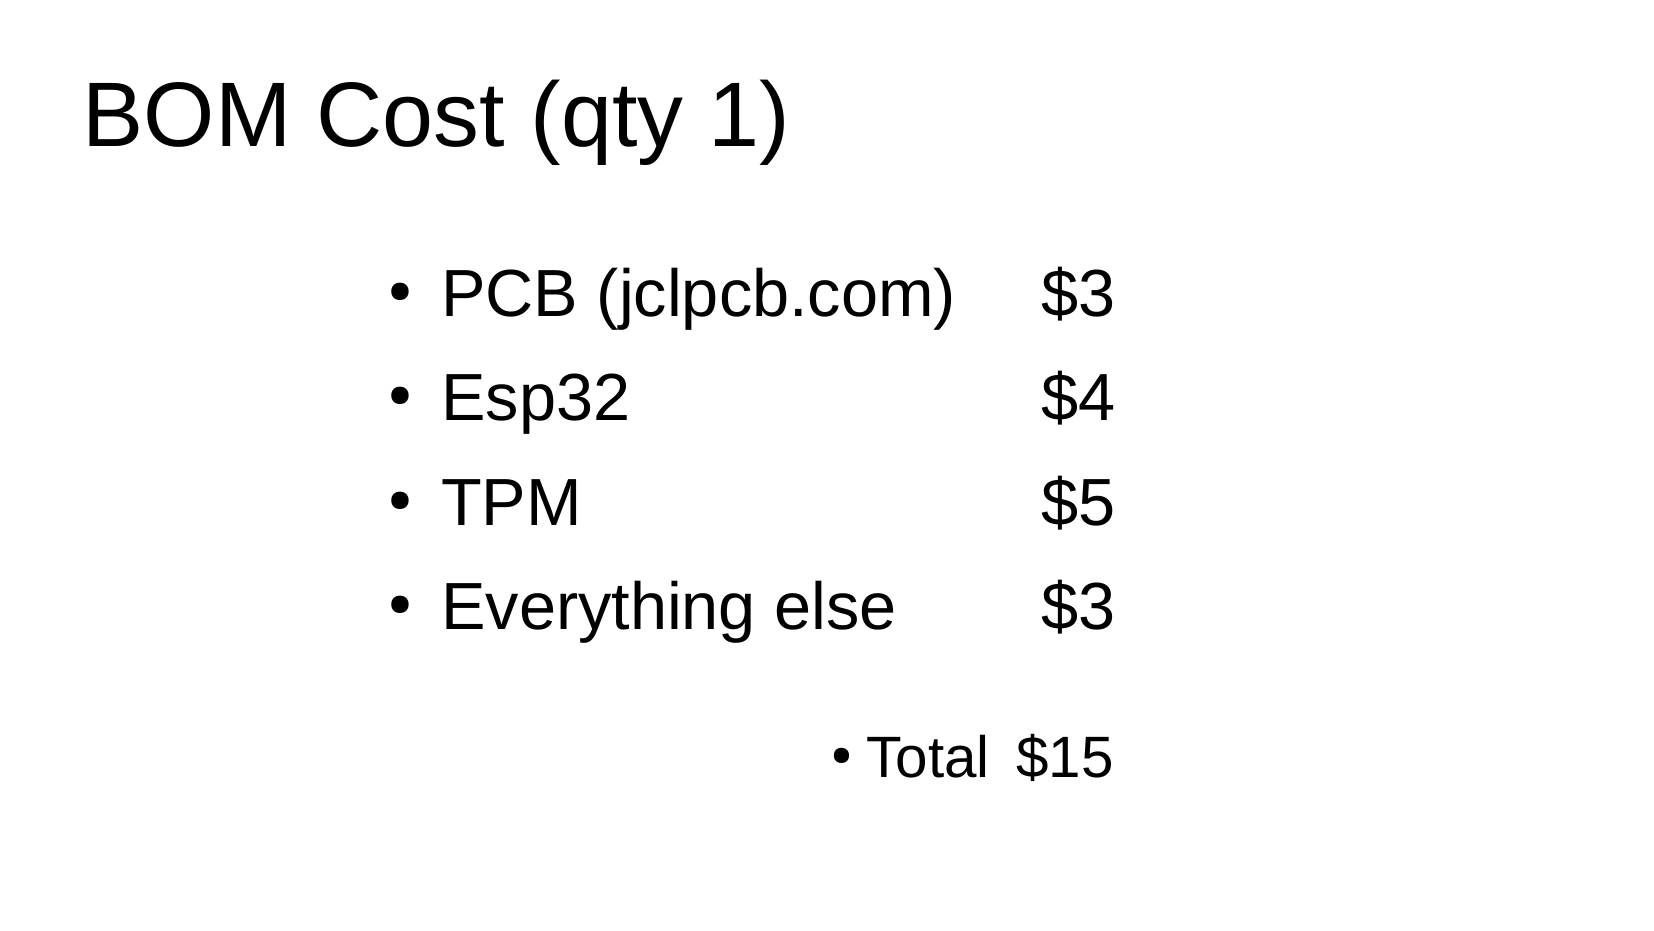

# BOM Cost (qty 1)
PCB (jclpcb.com) 	$3
Esp32	 					$4
TPM							$5
Everything else		$3
Total	$15